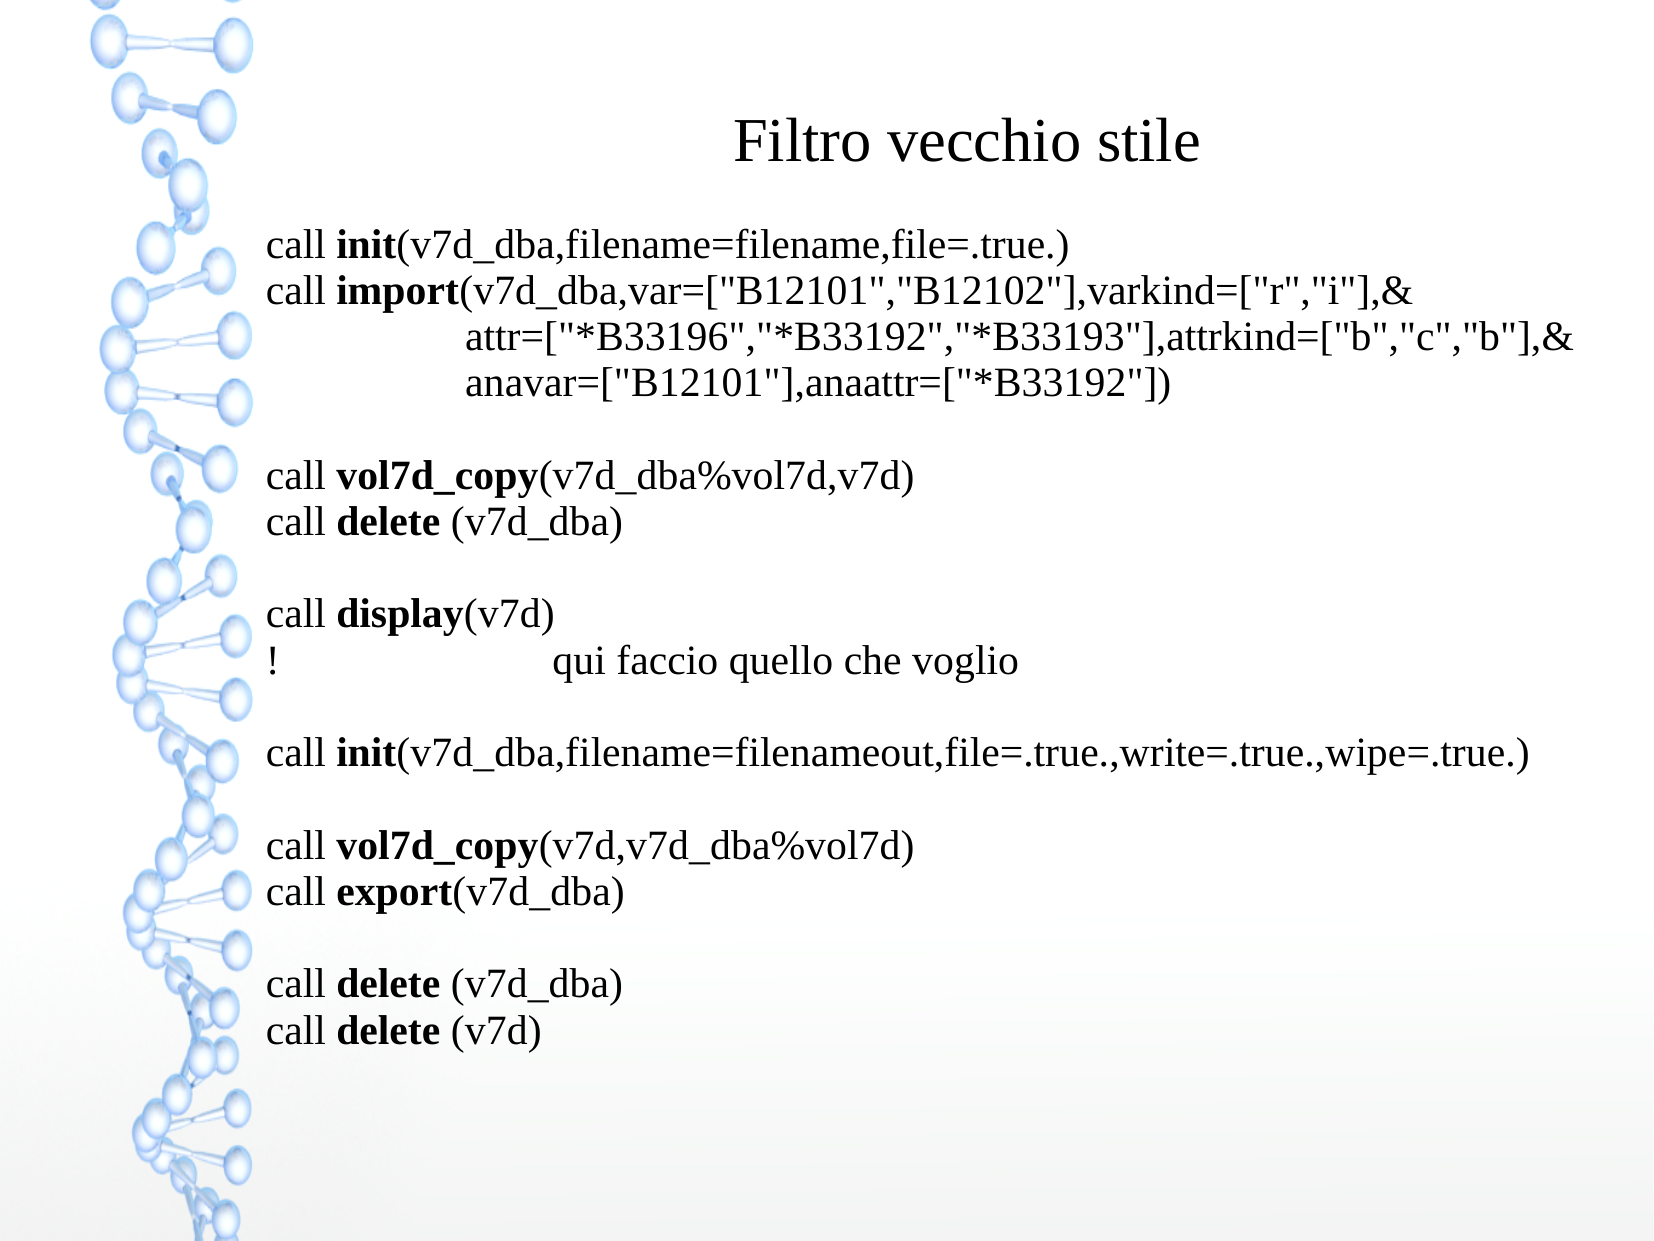

# Filtro vecchio stile
call init(v7d_dba,filename=filename,file=.true.)
call import(v7d_dba,var=["B12101","B12102"],varkind=["r","i"],&
 attr=["*B33196","*B33192","*B33193"],attrkind=["b","c","b"],&
 anavar=["B12101"],anaattr=["*B33192"])
call vol7d_copy(v7d_dba%vol7d,v7d)
call delete (v7d_dba)
call display(v7d)
! qui faccio quello che voglio
call init(v7d_dba,filename=filenameout,file=.true.,write=.true.,wipe=.true.)
call vol7d_copy(v7d,v7d_dba%vol7d)
call export(v7d_dba)
call delete (v7d_dba)
call delete (v7d)